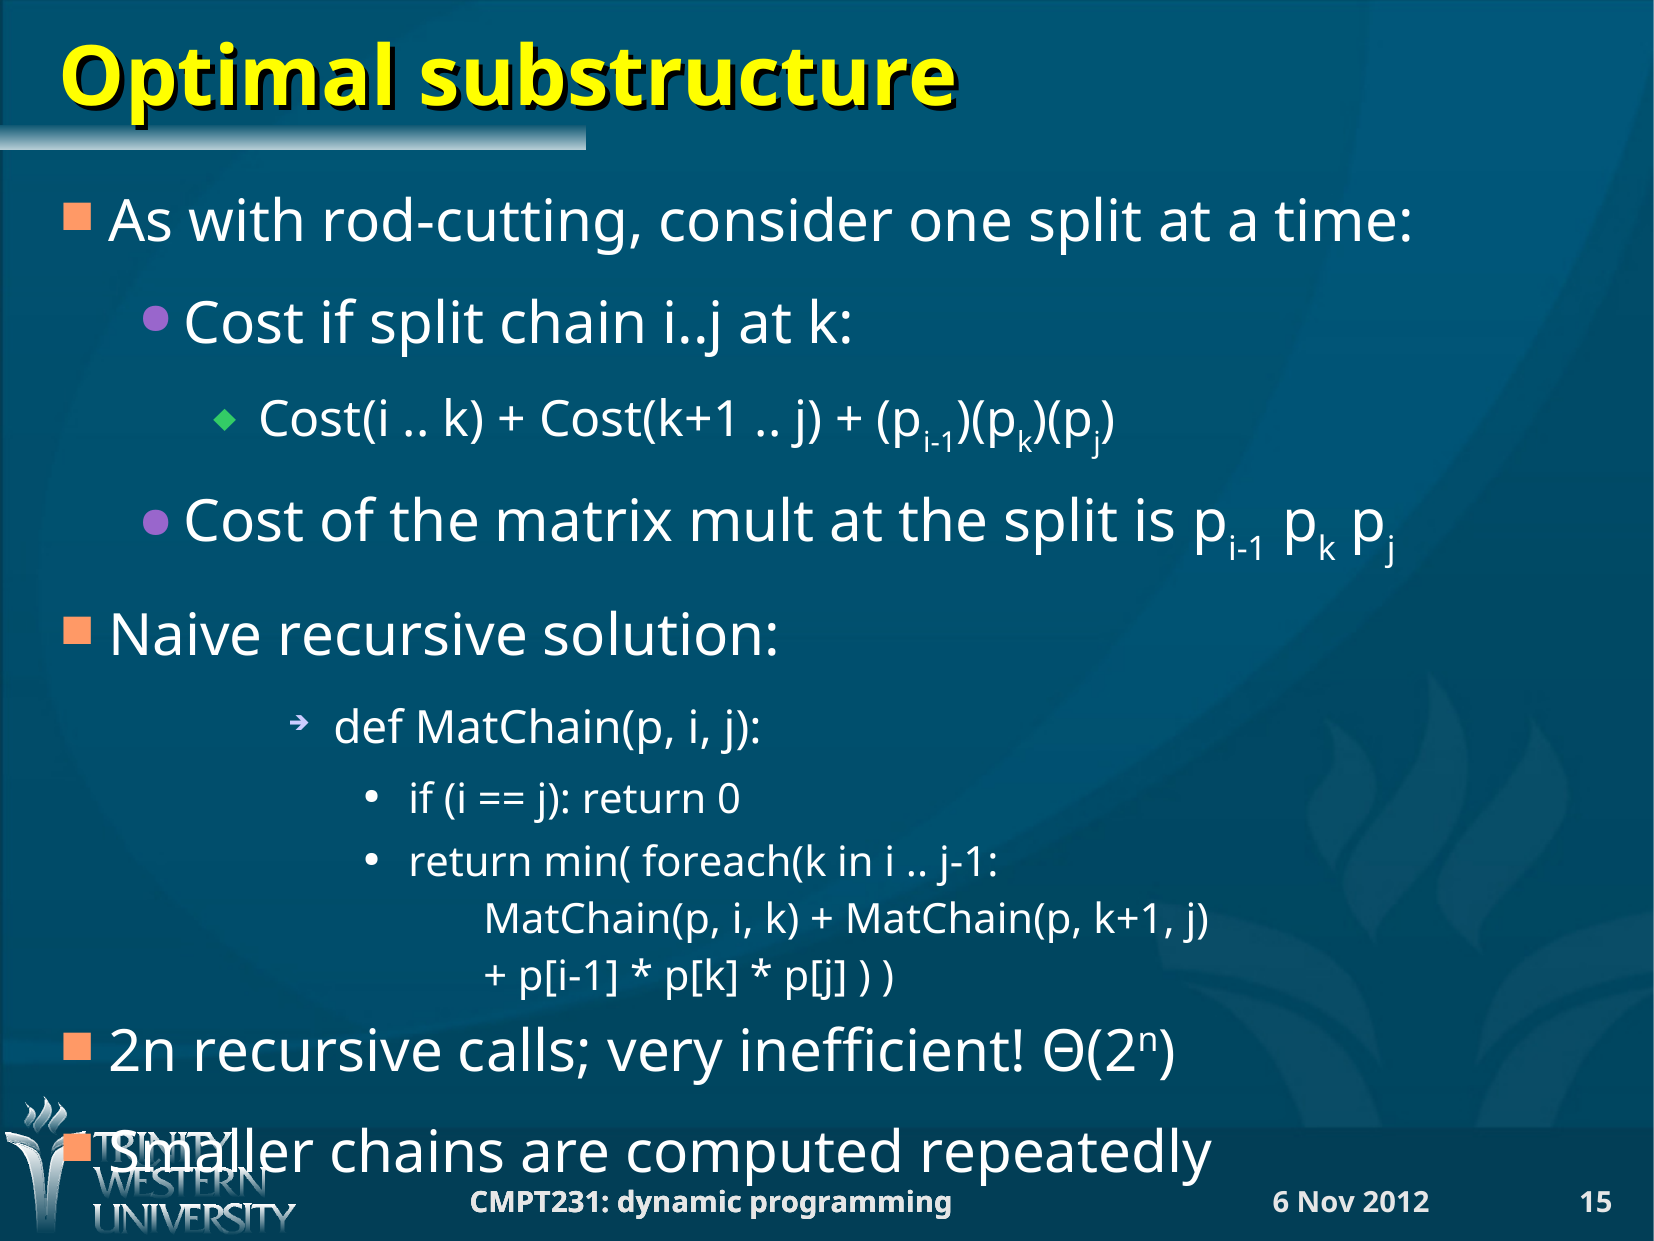

# Optimal substructure
As with rod-cutting, consider one split at a time:
Cost if split chain i..j at k:
Cost(i .. k) + Cost(k+1 .. j) + (pi-1)(pk)(pj)
Cost of the matrix mult at the split is pi-1 pk pj
Naive recursive solution:
def MatChain(p, i, j):
if (i == j): return 0
return min( foreach(k in i .. j-1:
	MatChain(p, i, k) + MatChain(p, k+1, j)
	+ p[i-1] * p[k] * p[j] ) )
2n recursive calls; very inefficient! Θ(2n)
Smaller chains are computed repeatedly
CMPT231: dynamic programming
6 Nov 2012
15